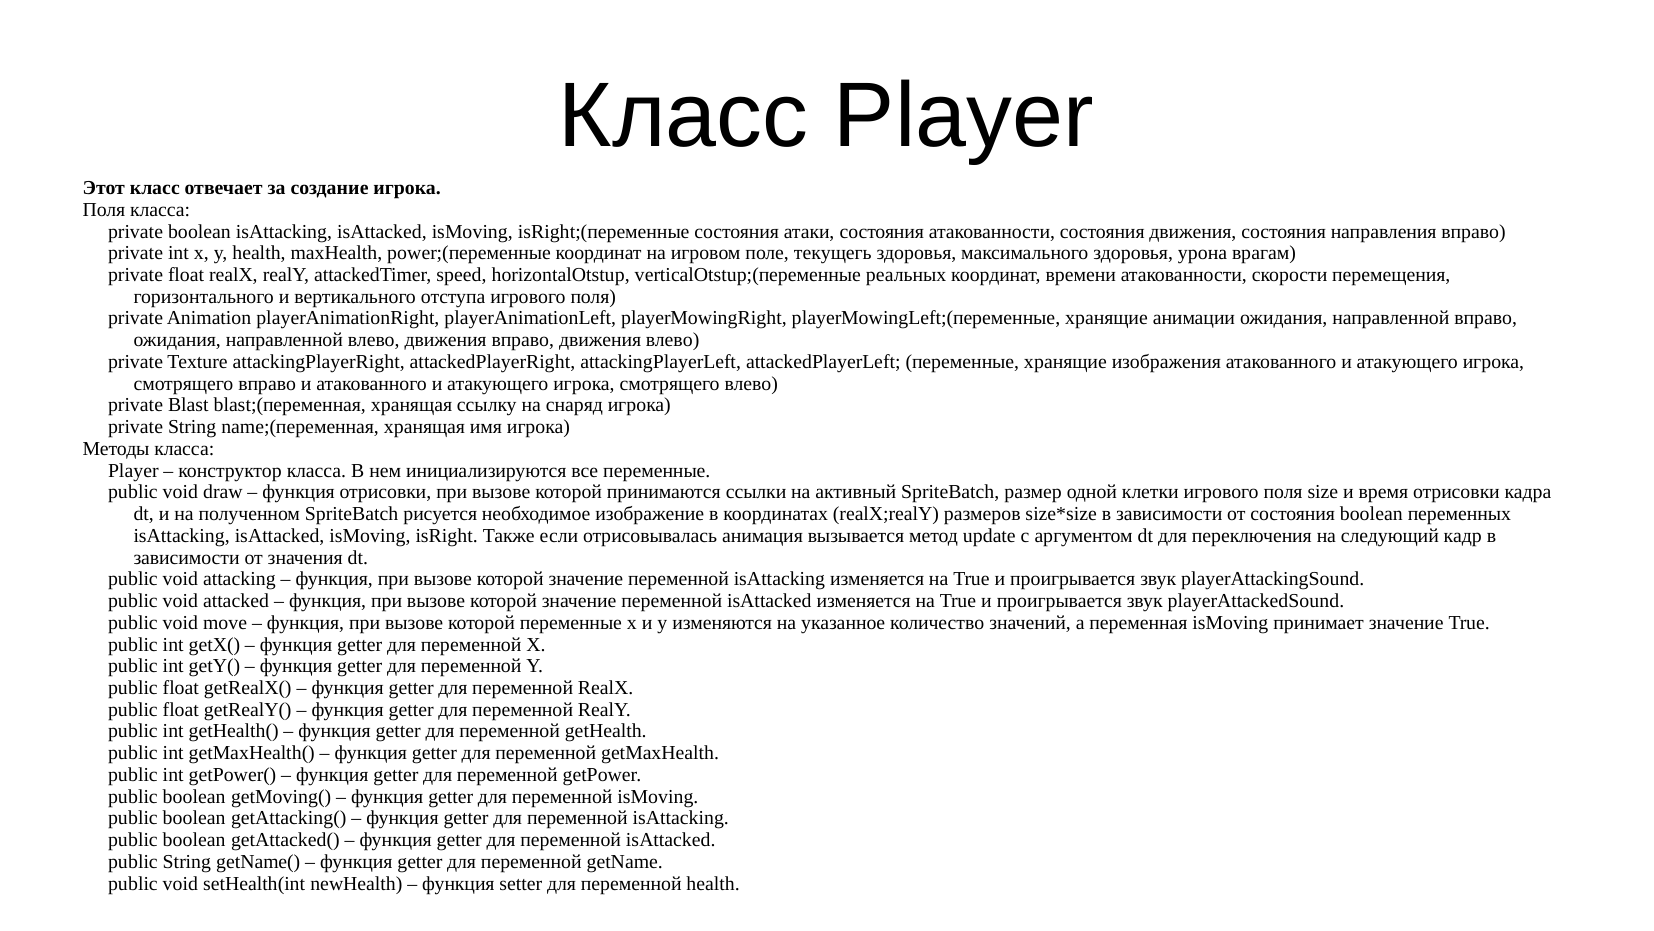

Класс Player
# Этот класс отвечает за создание игрока.
Поля класса:
private boolean isAttacking, isAttacked, isMoving, isRight;(переменные состояния атаки, состояния атакованности, состояния движения, состояния направления вправо)
private int x, y, health, maxHealth, power;(переменные координат на игровом поле, текущегь здоровья, максимального здоровья, урона врагам)
private float realX, realY, attackedTimer, speed, horizontalOtstup, verticalOtstup;(переменные реальных координат, времени атакованности, скорости перемещения, горизонтального и вертикального отступа игрового поля)
private Animation playerAnimationRight, playerAnimationLeft, playerMowingRight, playerMowingLeft;(переменные, хранящие анимации ожидания, направленной вправо, ожидания, направленной влево, движения вправо, движения влево)
private Texture attackingPlayerRight, attackedPlayerRight, attackingPlayerLeft, attackedPlayerLeft; (переменные, хранящие изображения атакованного и атакующего игрока, смотрящего вправо и атакованного и атакующего игрока, смотрящего влево)
private Blast blast;(переменная, хранящая ссылку на снаряд игрока)
private String name;(переменная, хранящая имя игрока)
Методы класса:
Player – конструктор класса. В нем инициализируются все переменные.
public void draw – функция отрисовки, при вызове которой принимаются ссылки на активный SpriteBatch, размер одной клетки игрового поля size и время отрисовки кадра dt, и на полученном SpriteBatch рисуется необходимое изображение в координатах (realX;realY) размеров size*size в зависимости от состояния boolean переменных isAttacking, isAttacked, isMoving, isRight. Также если отрисовывалась анимация вызывается метод update с аргументом dt для переключения на следующий кадр в зависимости от значения dt.
public void attacking – функция, при вызове которой значение переменной isAttacking изменяется на True и проигрывается звук playerAttackingSound.
public void attacked – функция, при вызове которой значение переменной isAttacked изменяется на True и проигрывается звук playerAttackedSound.
public void move – функция, при вызове которой переменные x и y изменяются на указанное количество значений, а переменная isMoving принимает значение True.
public int getX() – функция getter для переменной X.
public int getY() – функция getter для переменной Y.
public float getRealX() – функция getter для переменной RealX.
public float getRealY() – функция getter для переменной RealY.
public int getHealth() – функция getter для переменной getHealth.
public int getMaxHealth() – функция getter для переменной getMaxHealth.
public int getPower() – функция getter для переменной getPower.
public boolean getMoving() – функция getter для переменной isMoving.
public boolean getAttacking() – функция getter для переменной isAttacking.
public boolean getAttacked() – функция getter для переменной isAttacked.
public String getName() – функция getter для переменной getName.
public void setHealth(int newHealth) – функция setter для переменной health.